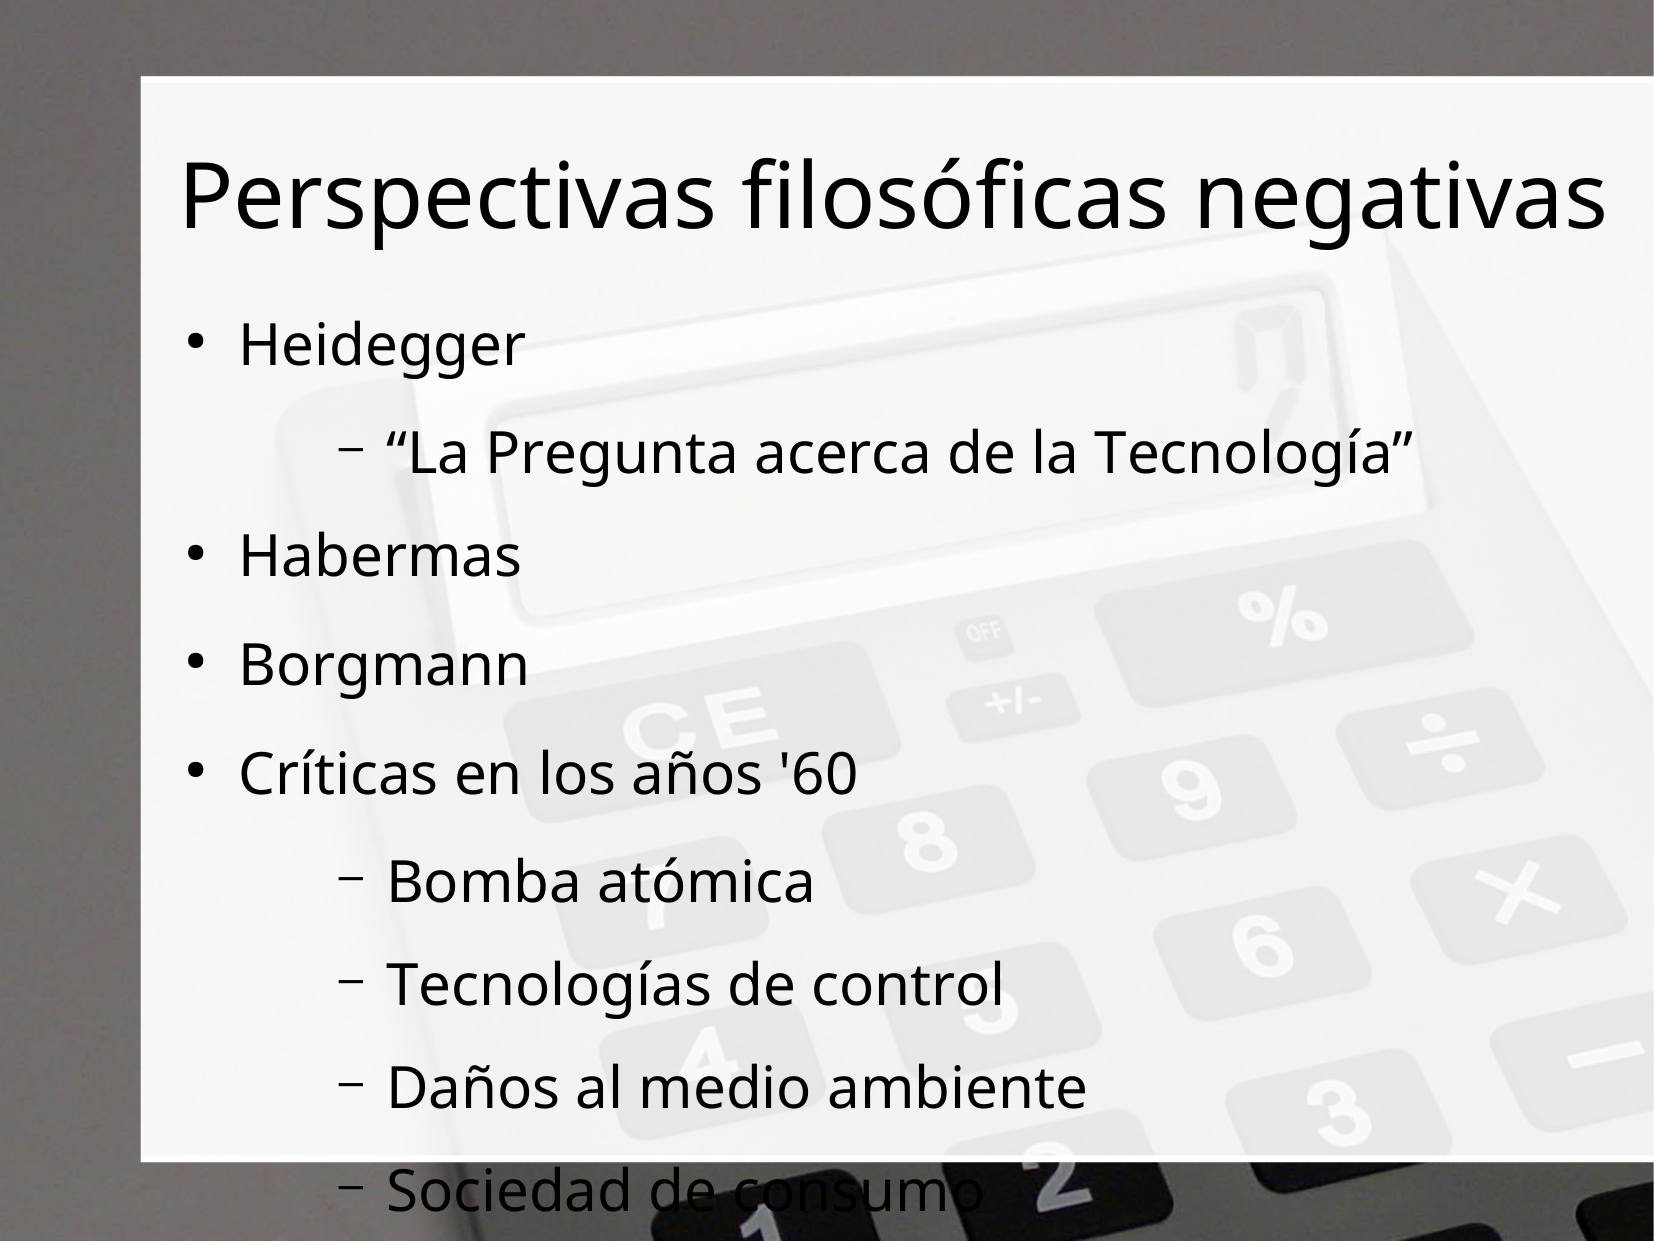

# Perspectivas filosóficas negativas
Heidegger
“La Pregunta acerca de la Tecnología”
Habermas
Borgmann
Críticas en los años '60
Bomba atómica
Tecnologías de control
Daños al medio ambiente
Sociedad de consumo